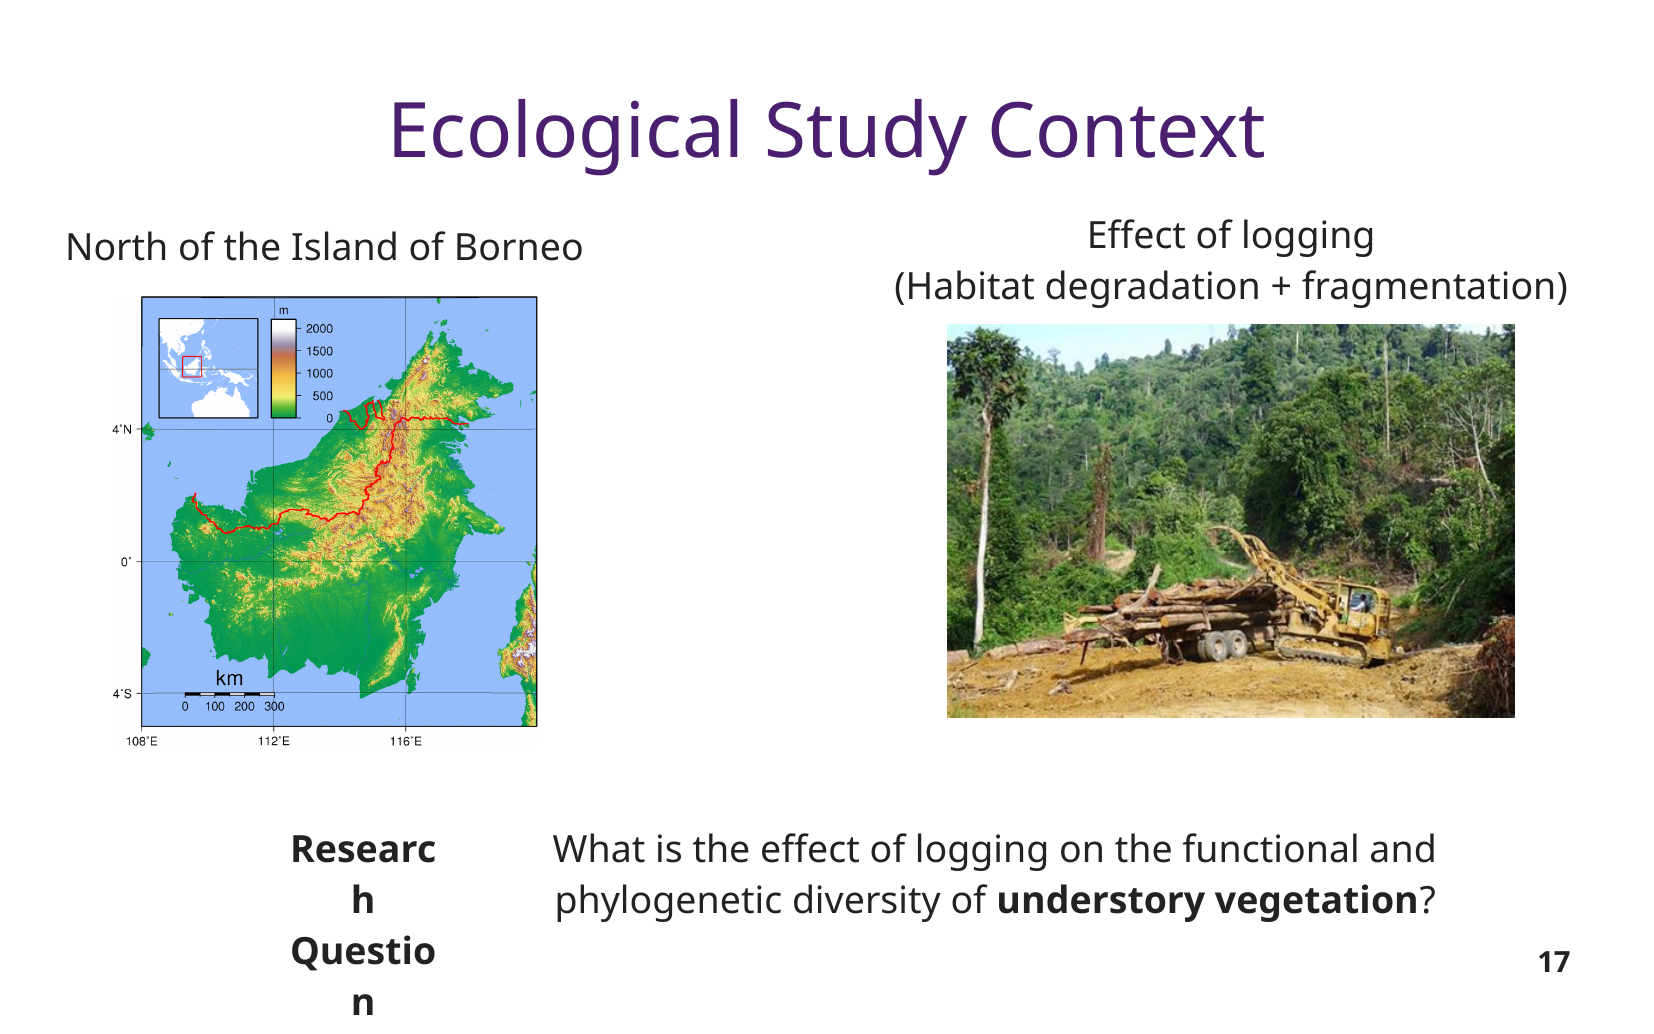

# Ecological Study Context
Effect of logging
(Habitat degradation + fragmentation)
North of the Island of Borneo
Research Question
What is the effect of logging on the functional and phylogenetic diversity of understory vegetation?
17